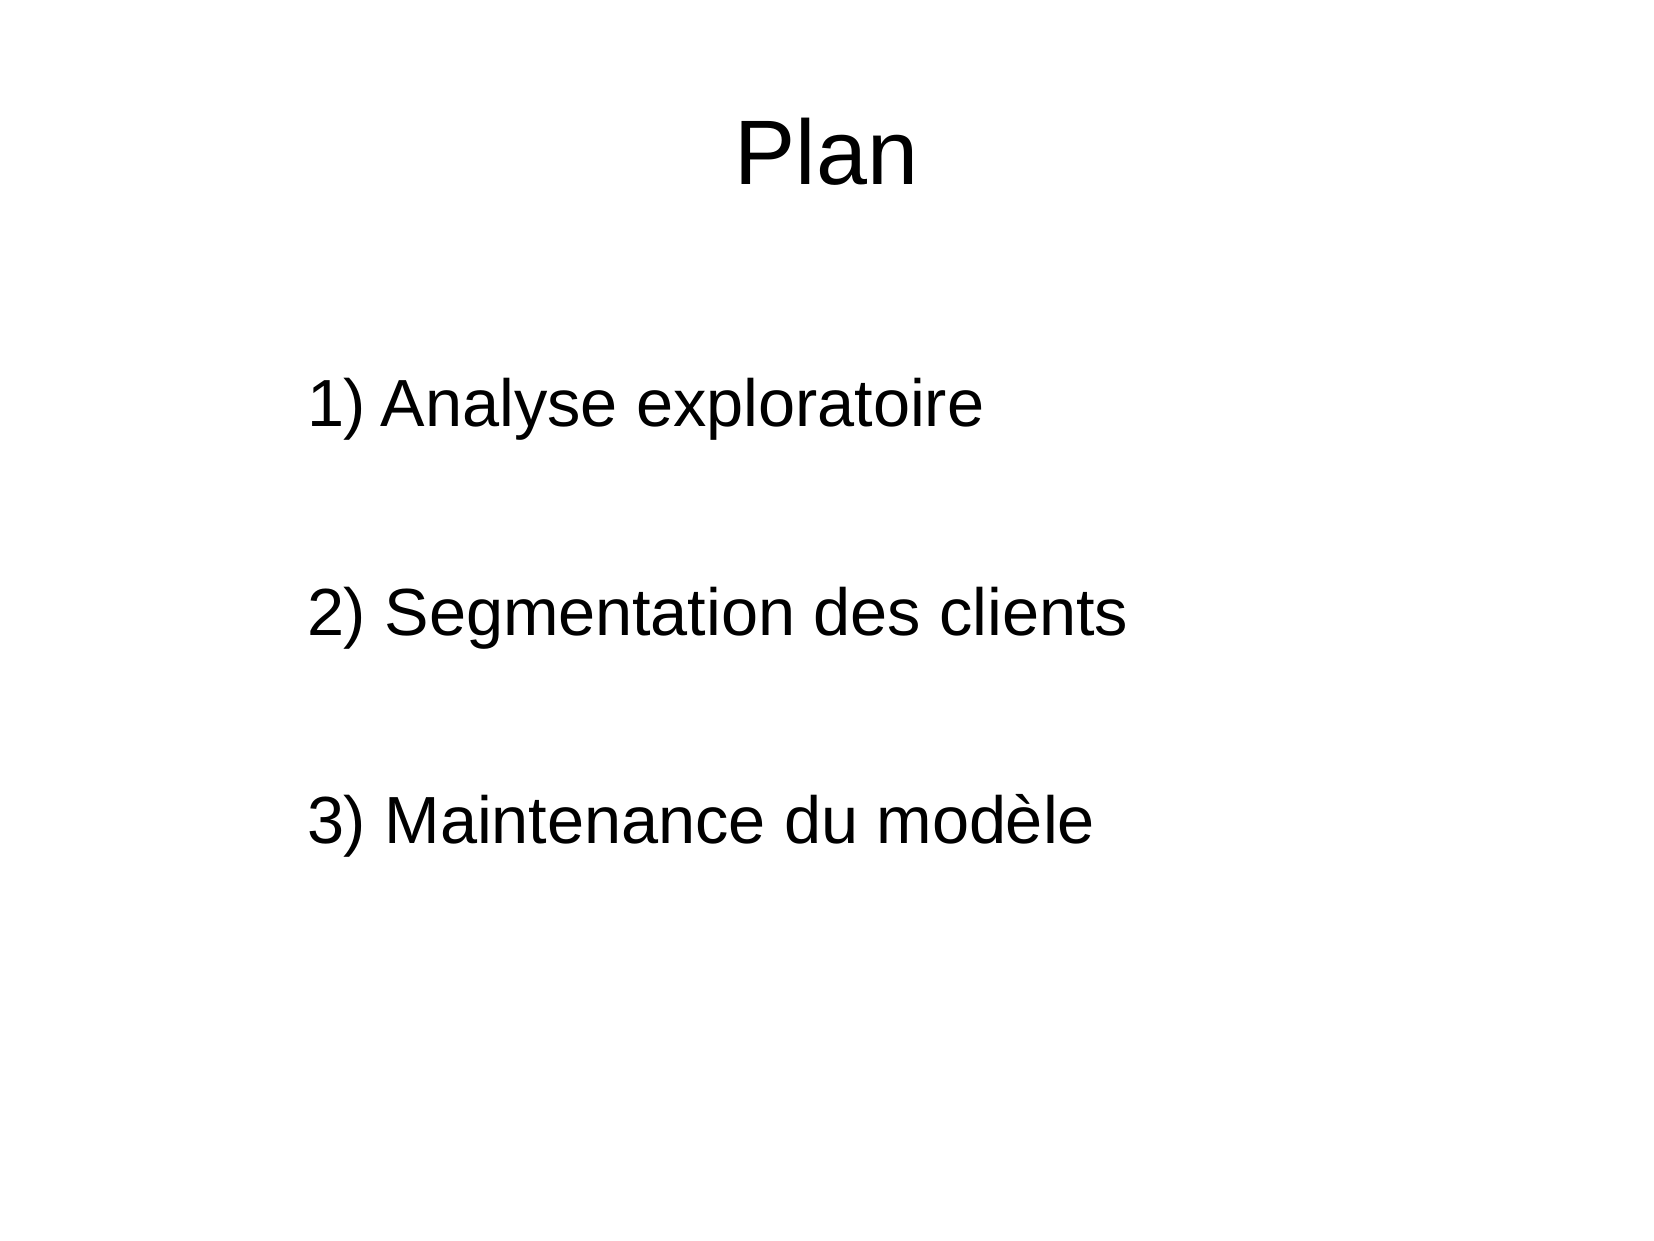

# Plan
1) Analyse exploratoire
2) Segmentation des clients
3) Maintenance du modèle